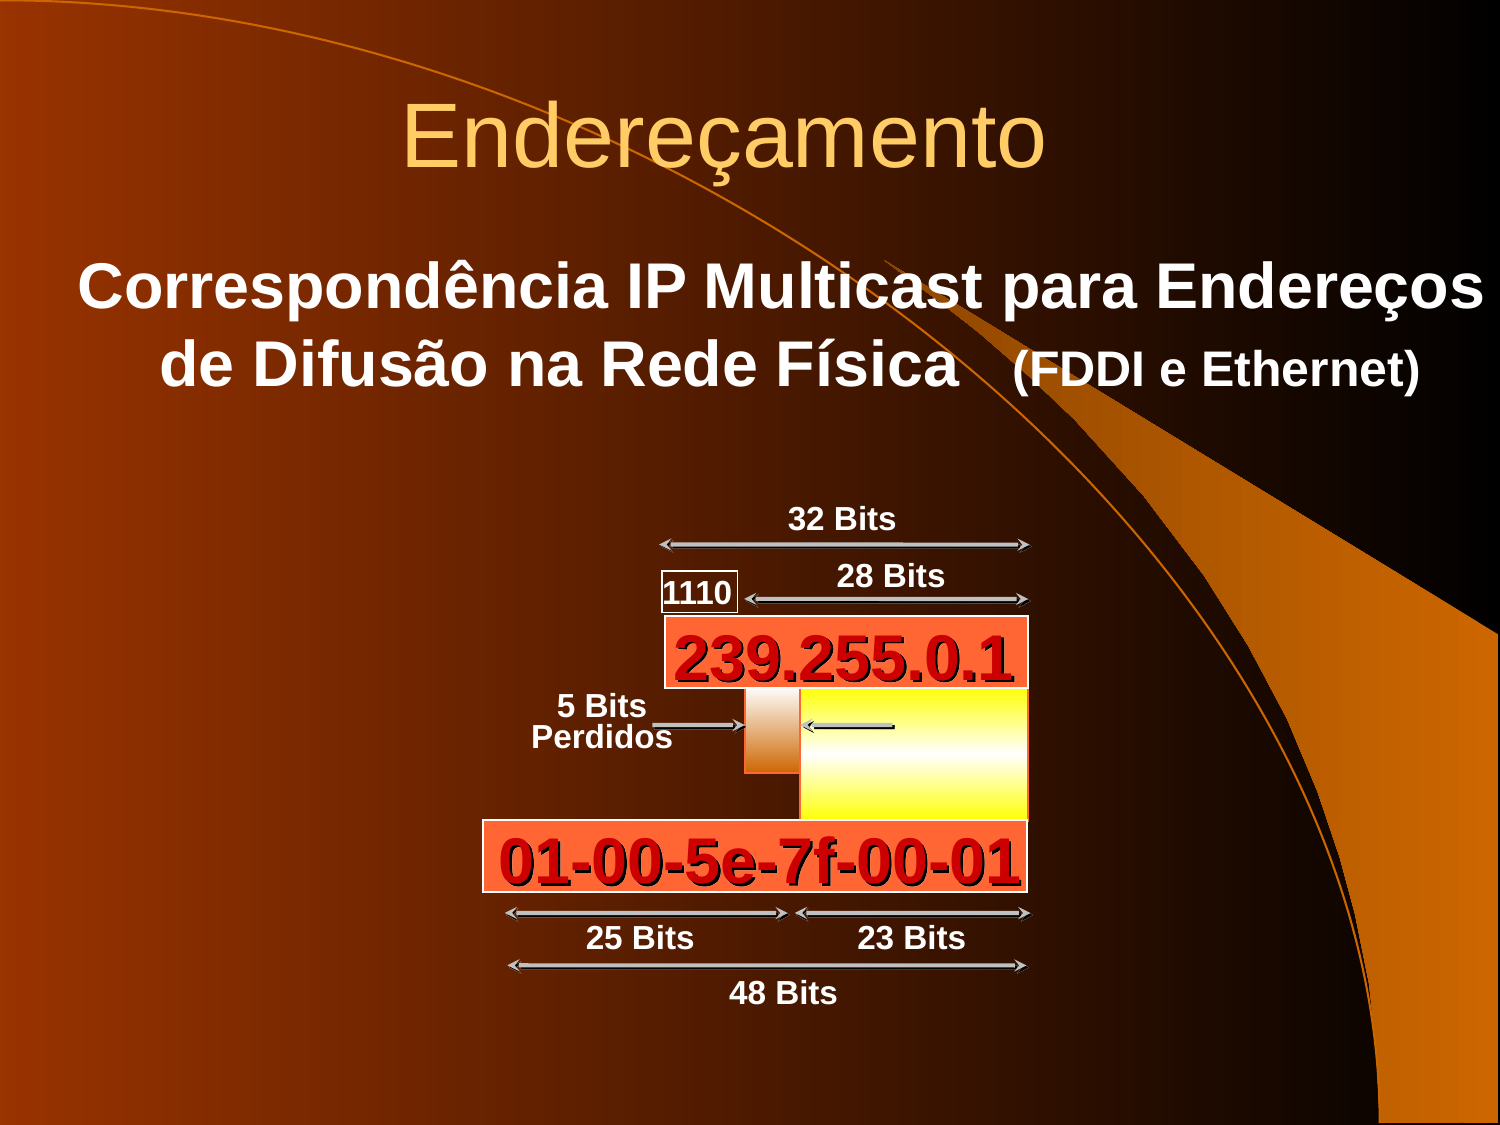

# Endereçamento
Correspondência IP Multicast para Endereços
 de Difusão na Rede Física (FDDI e Ethernet)
32 Bits
28 Bits
1110
239.255.0.1
5 Bits
Perdidos
01-00-5e-7f-00-01
25 Bits
23 Bits
48 Bits